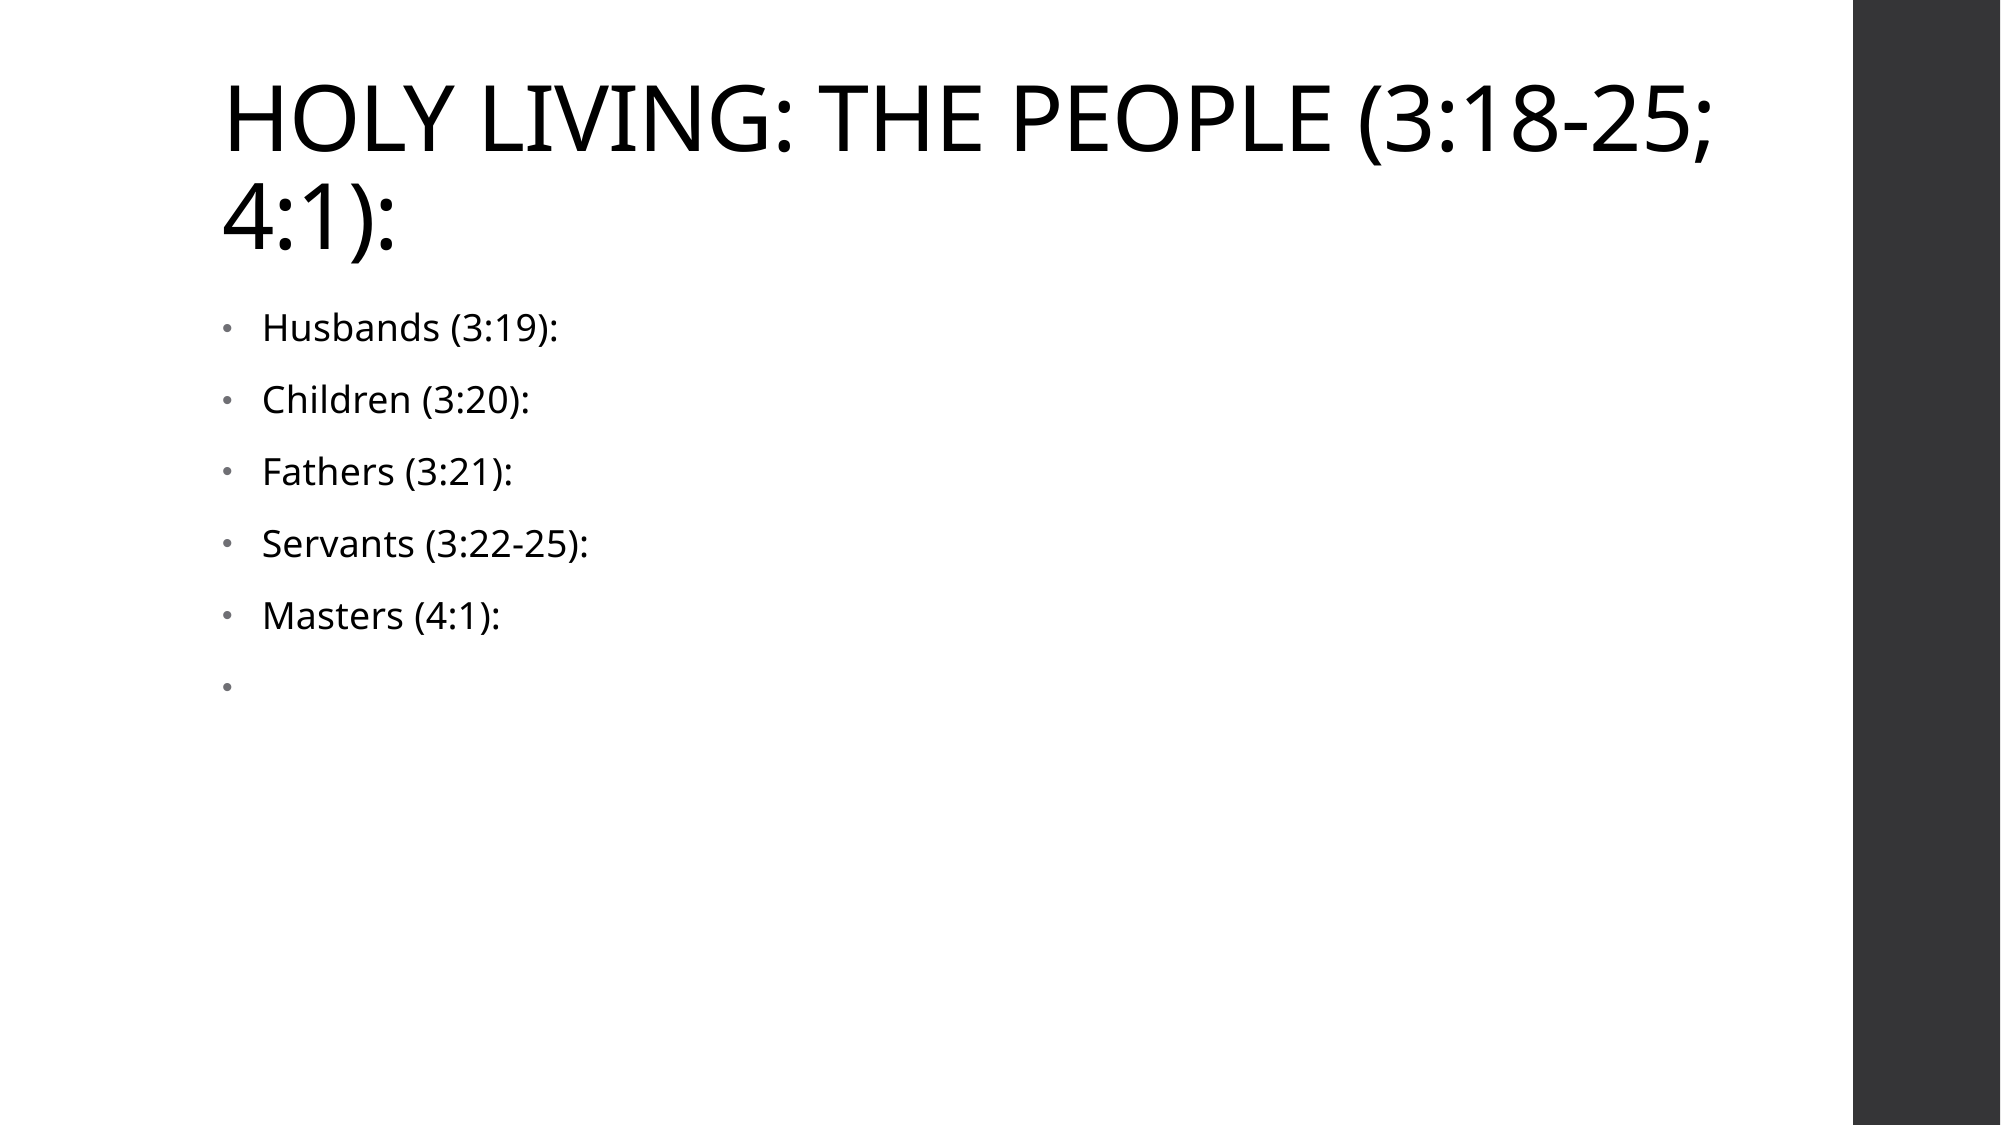

# HOLY LIVING: THE PEOPLE (3:18-25; 4:1):
 Husbands (3:19):
 Children (3:20):
 Fathers (3:21):
 Servants (3:22-25):
 Masters (4:1):